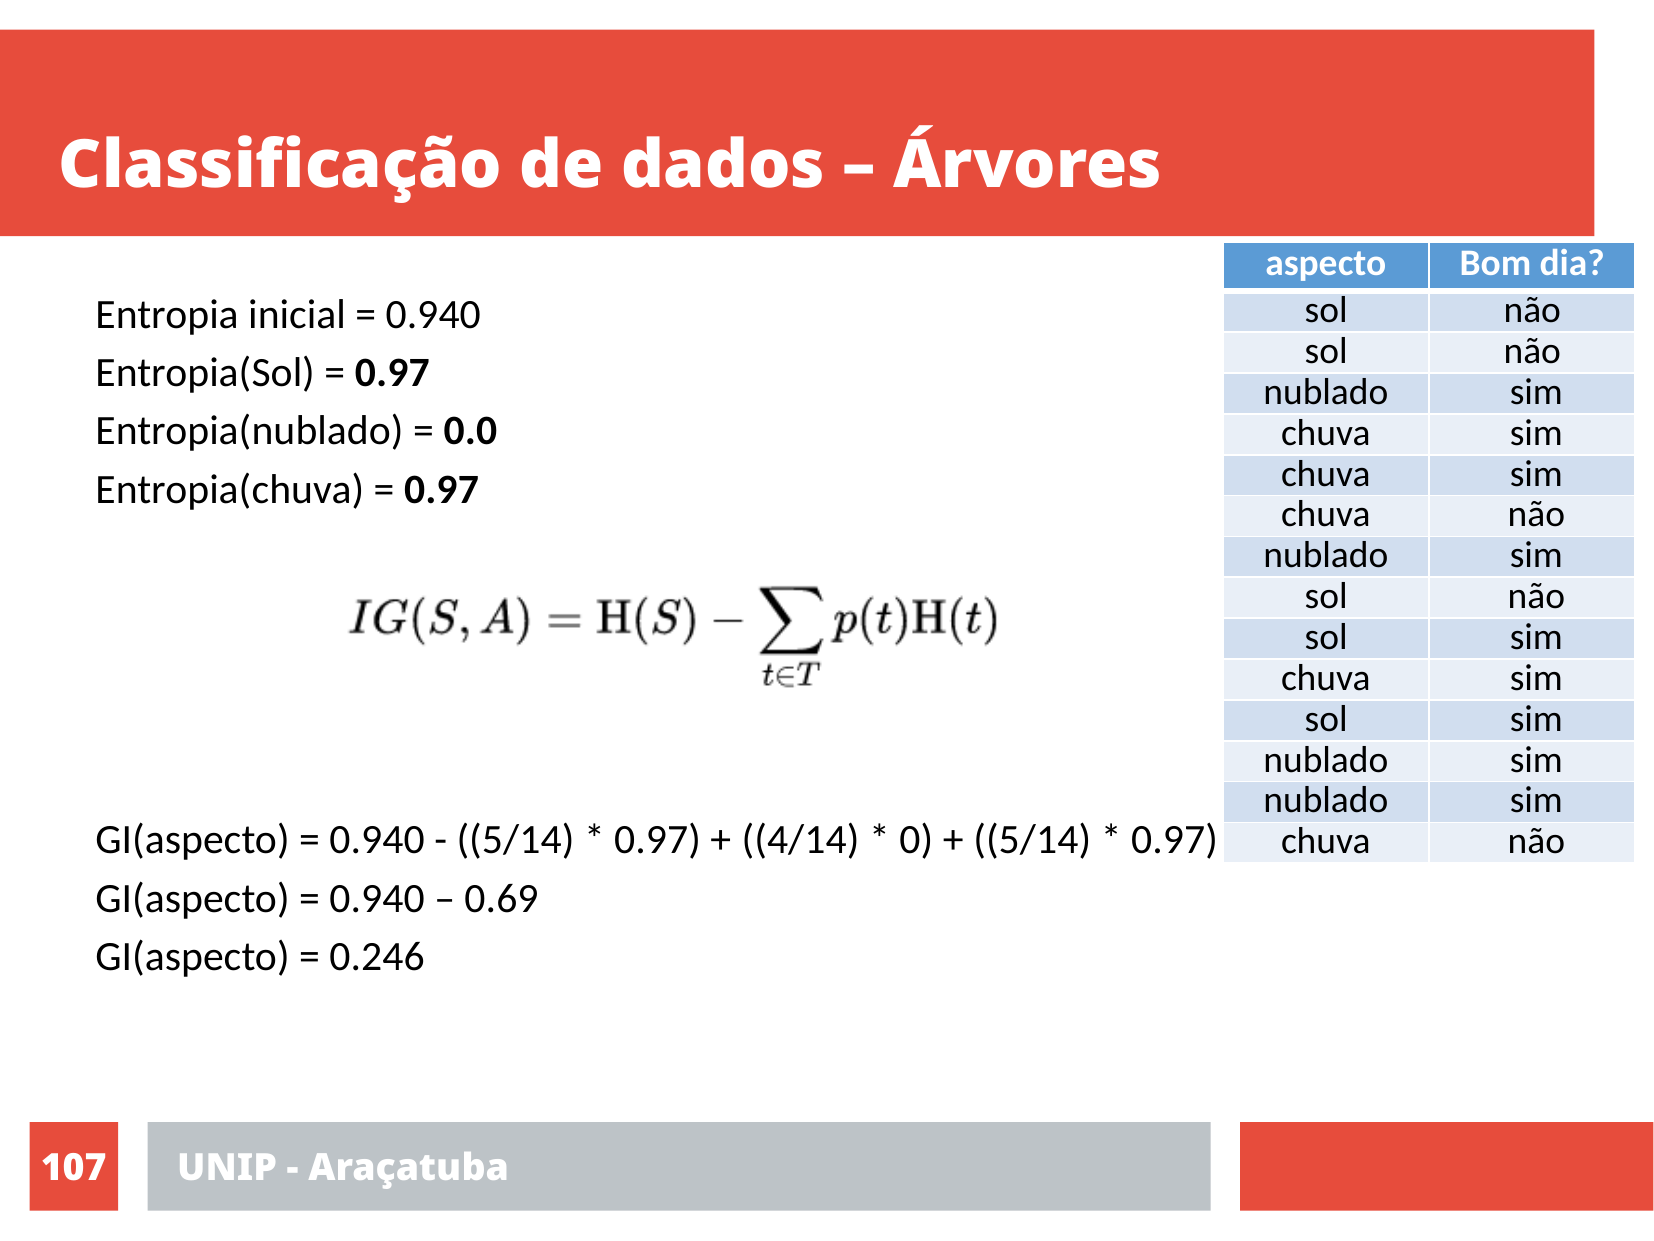

# Classificação de dados – Árvores
| aspecto | Bom dia? |
| --- | --- |
| sol | não |
| sol | não |
| nublado | sim |
| chuva | sim |
| chuva | sim |
| chuva | não |
| nublado | sim |
| sol | não |
| sol | sim |
| chuva | sim |
| sol | sim |
| nublado | sim |
| nublado | sim |
| chuva | não |
Entropia inicial = 0.940
Entropia(Sol) = 0.97
Entropia(nublado) = 0.0
Entropia(chuva) = 0.97
GI(aspecto) = 0.940 - ((5/14) * 0.97) + ((4/14) * 0) + ((5/14) * 0.97)
GI(aspecto) = 0.940 – 0.69
GI(aspecto) = 0.246
107
UNIP - Araçatuba